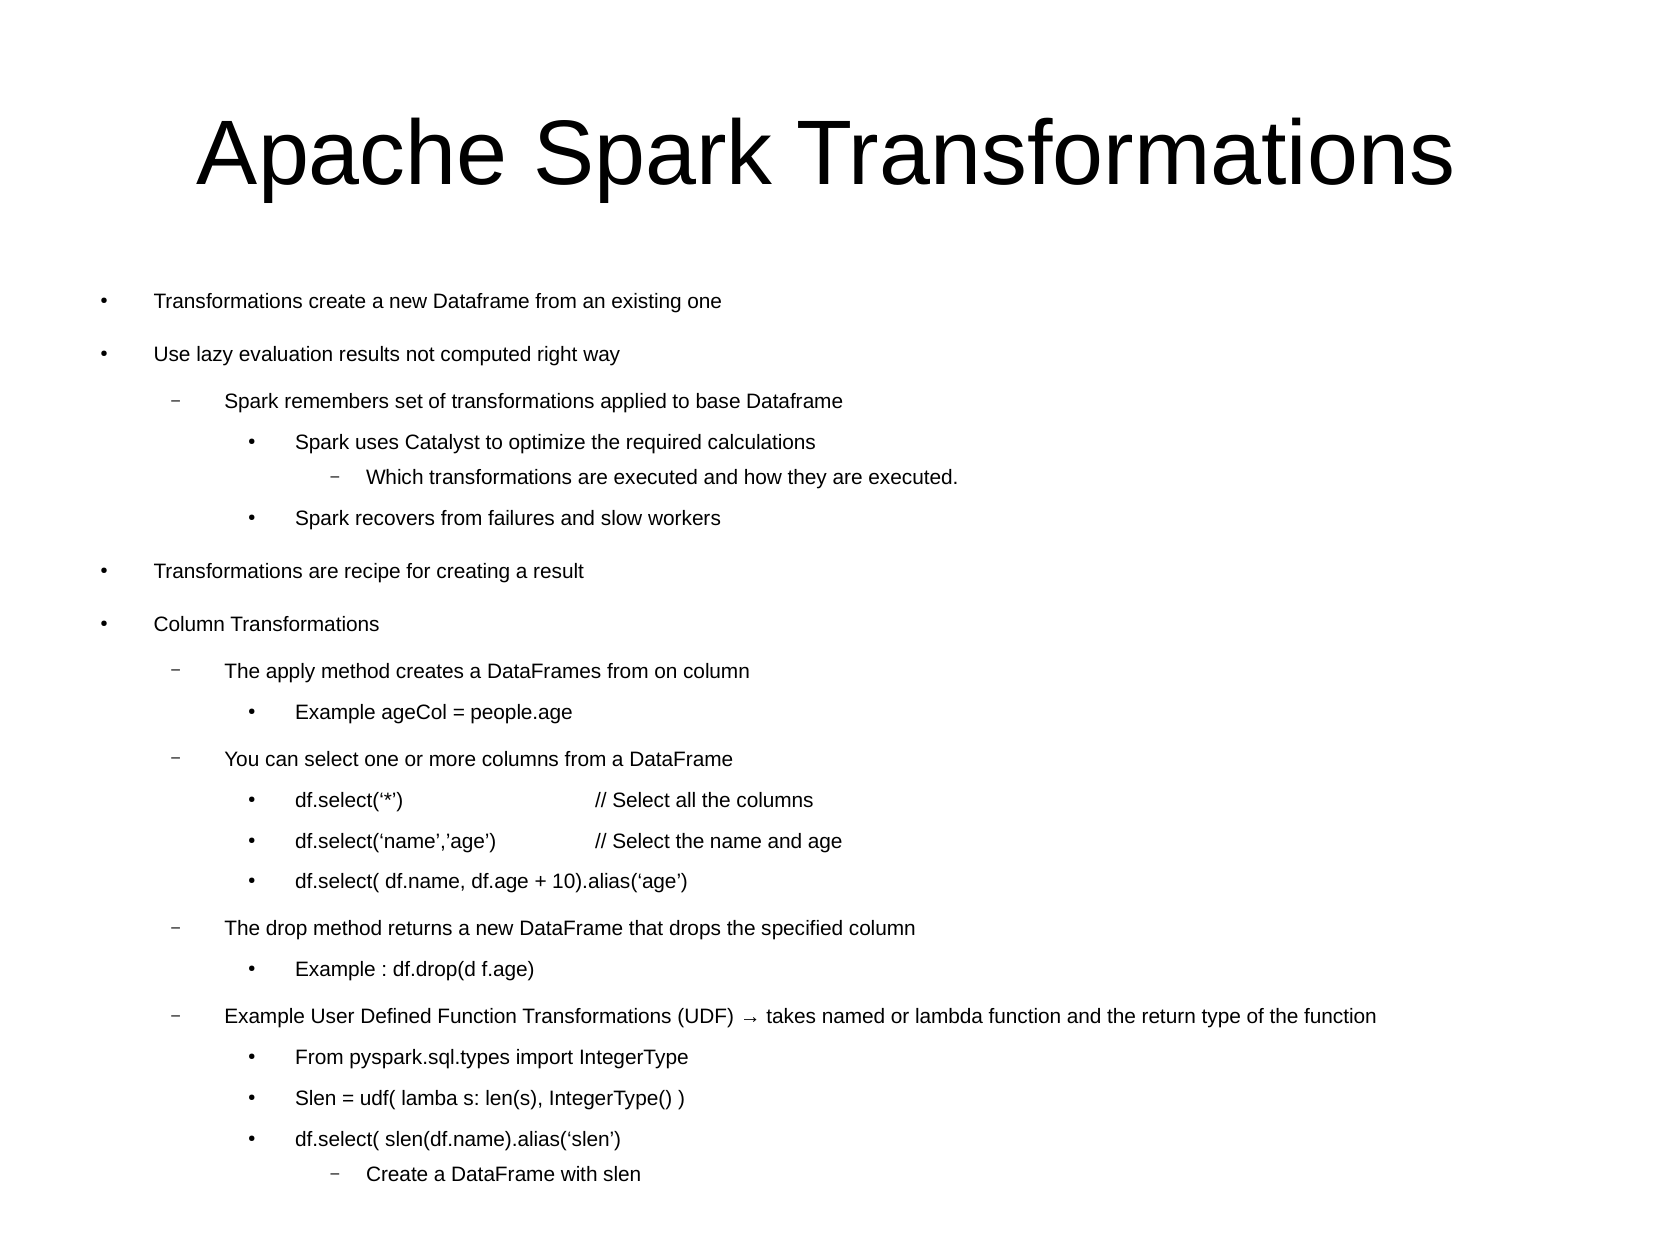

# Apache Spark Transformations
Transformations create a new Dataframe from an existing one
Use lazy evaluation results not computed right way
Spark remembers set of transformations applied to base Dataframe
Spark uses Catalyst to optimize the required calculations
Which transformations are executed and how they are executed.
Spark recovers from failures and slow workers
Transformations are recipe for creating a result
Column Transformations
The apply method creates a DataFrames from on column
Example ageCol = people.age
You can select one or more columns from a DataFrame
df.select(‘*’)			// Select all the columns
df.select(‘name’,’age’)		// Select the name and age
df.select( df.name, df.age + 10).alias(‘age’)
The drop method returns a new DataFrame that drops the specified column
Example : df.drop(d f.age)
Example User Defined Function Transformations (UDF) → takes named or lambda function and the return type of the function
From pyspark.sql.types import IntegerType
Slen = udf( lamba s: len(s), IntegerType() )
df.select( slen(df.name).alias(‘slen’)
Create a DataFrame with slen